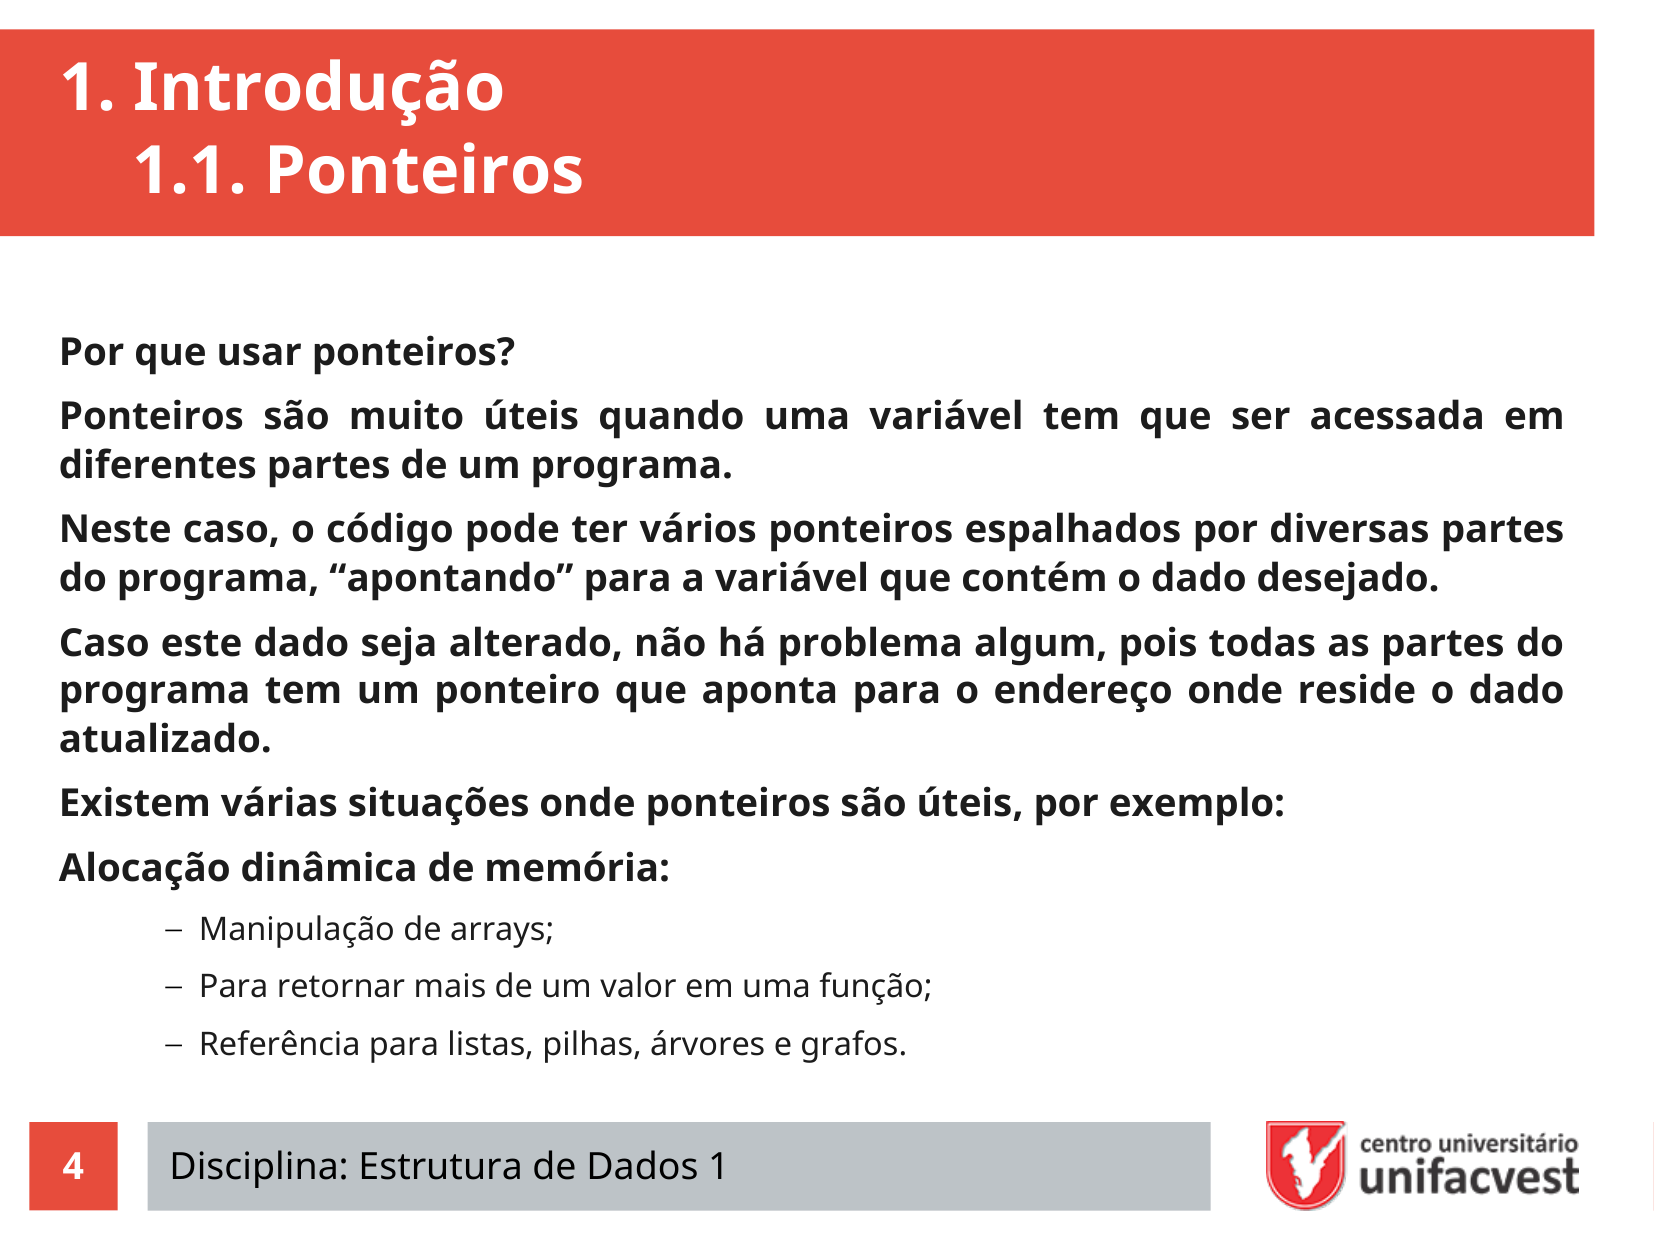

# 1. Introdução 1.1. Ponteiros
Por que usar ponteiros?
Ponteiros são muito úteis quando uma variável tem que ser acessada em diferentes partes de um programa.
Neste caso, o código pode ter vários ponteiros espalhados por diversas partes do programa, “apontando” para a variável que contém o dado desejado.
Caso este dado seja alterado, não há problema algum, pois todas as partes do programa tem um ponteiro que aponta para o endereço onde reside o dado atualizado.
Existem várias situações onde ponteiros são úteis, por exemplo:
Alocação dinâmica de memória:
Manipulação de arrays;
Para retornar mais de um valor em uma função;
Referência para listas, pilhas, árvores e grafos.
4
Disciplina: Estrutura de Dados 1